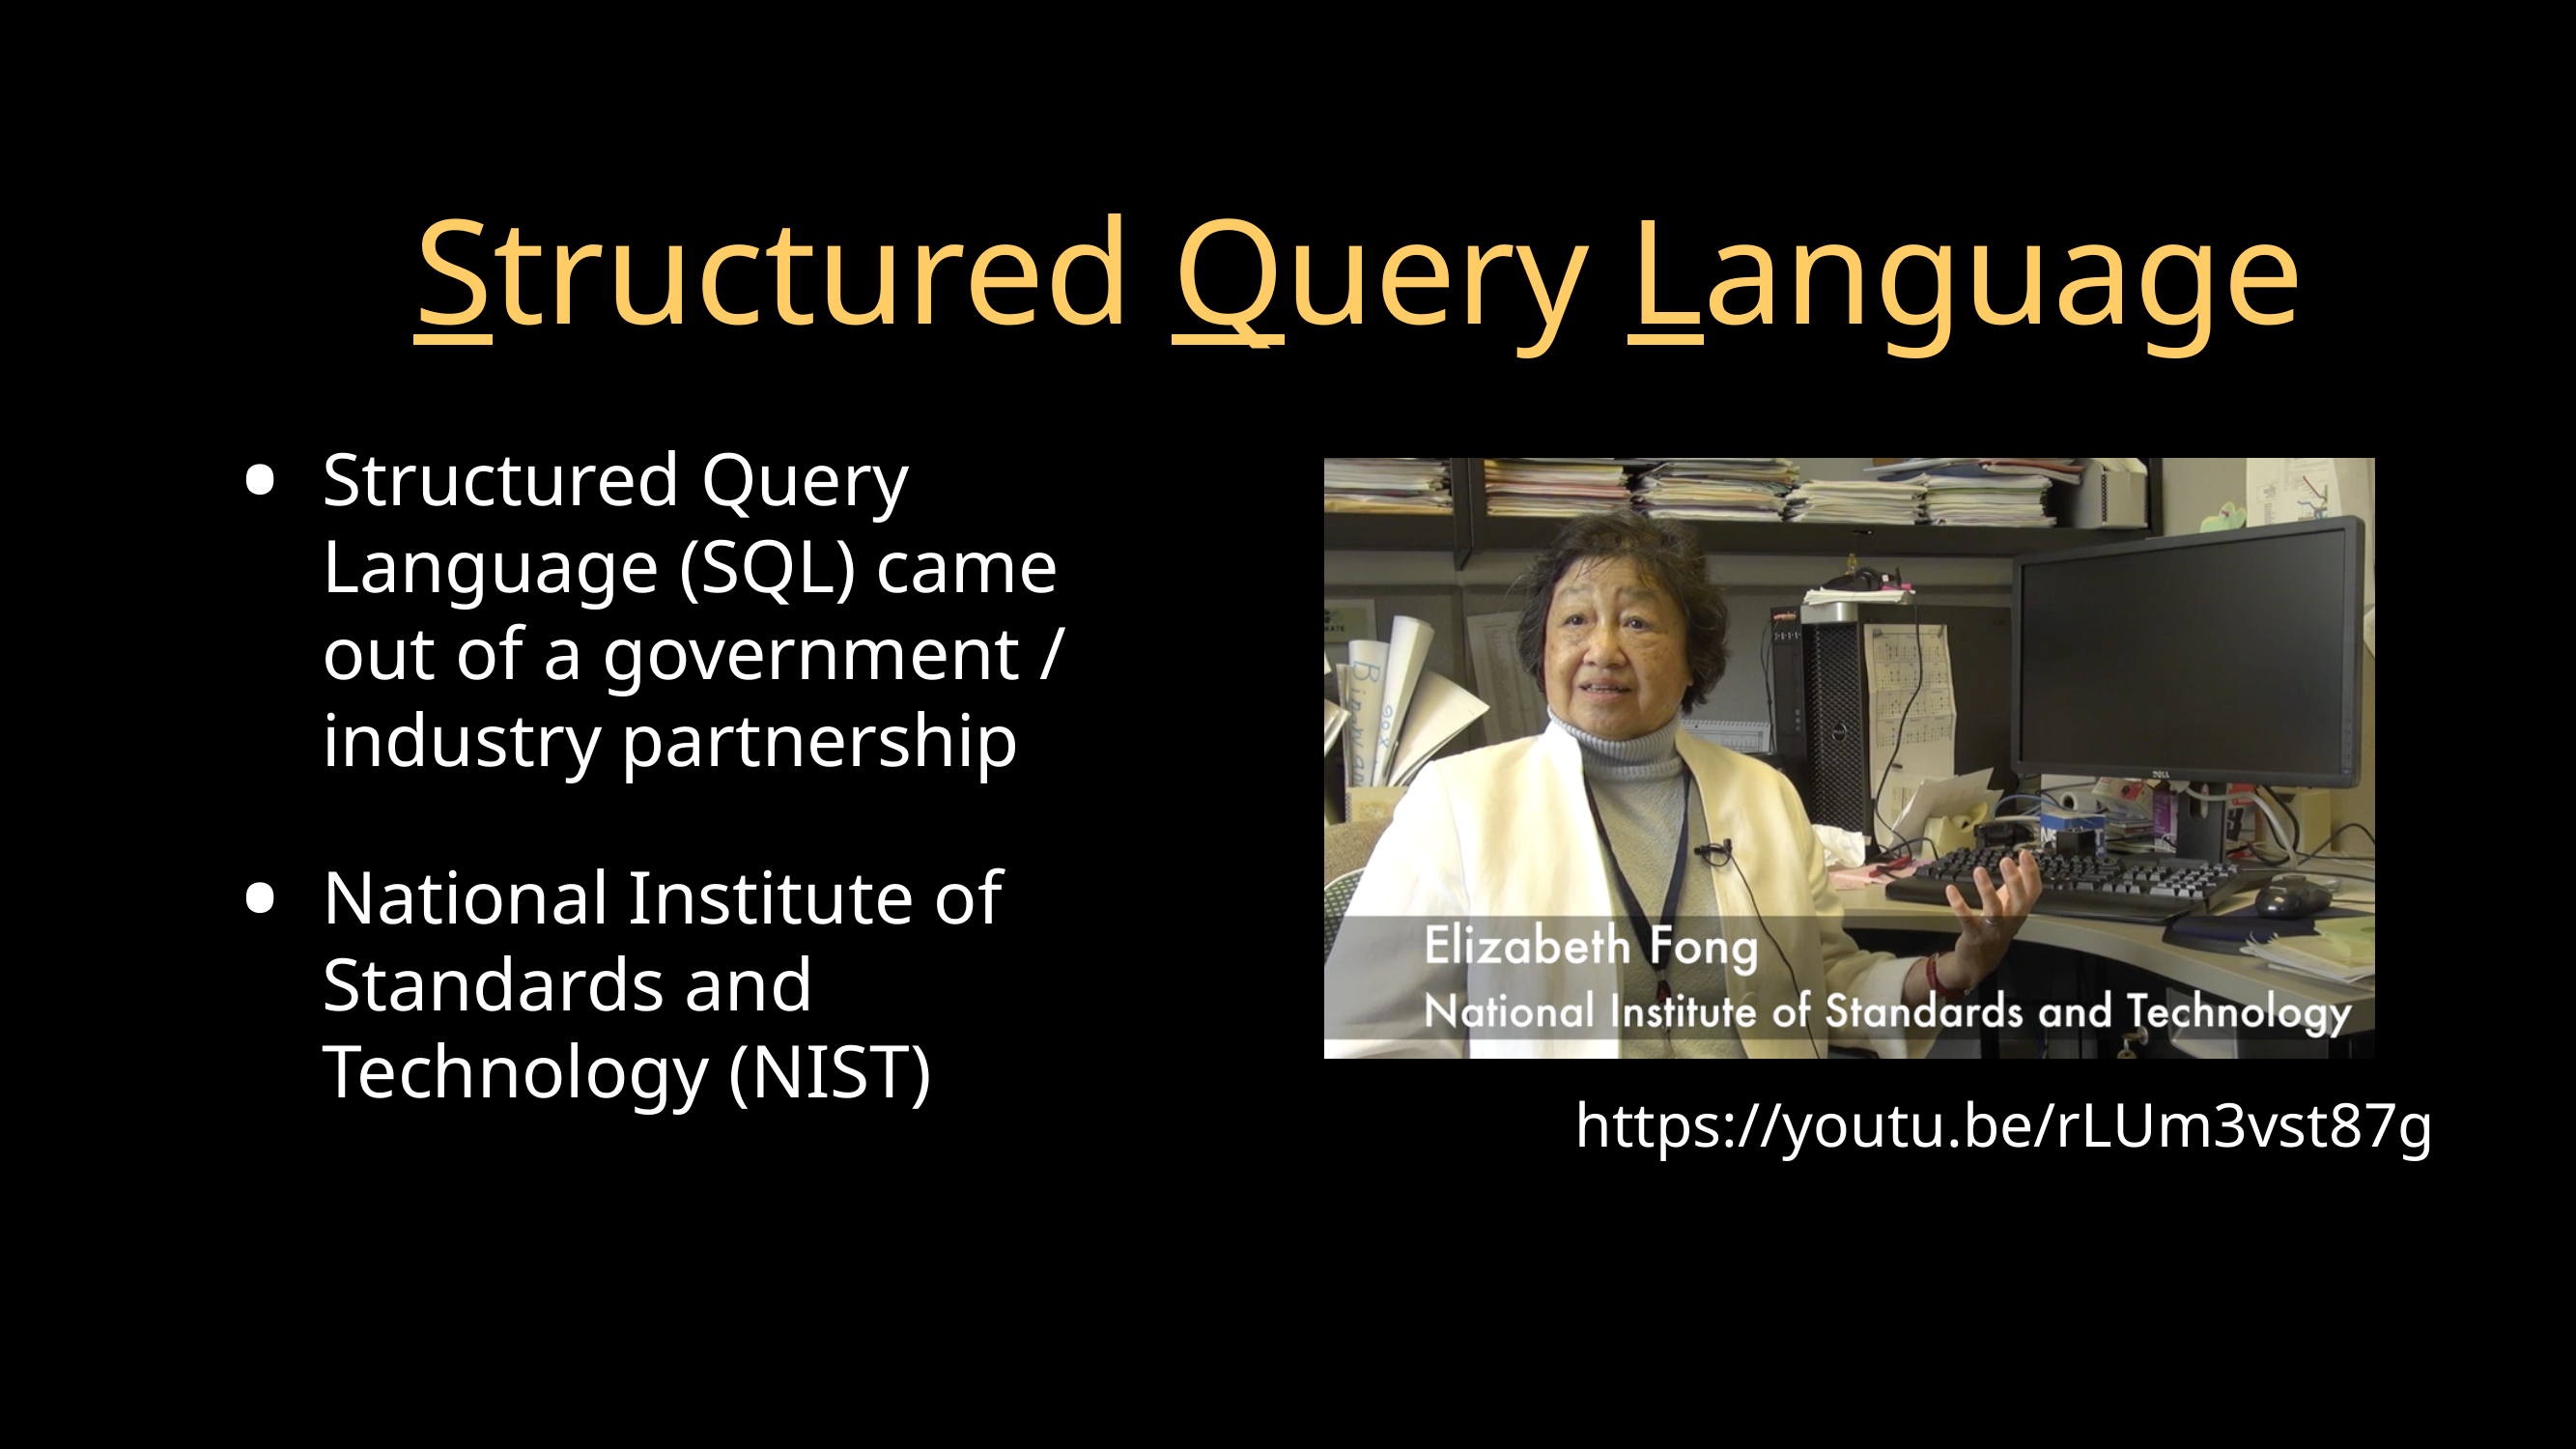

# Structured Query Language
Structured Query Language (SQL) came out of a government / industry partnership
National Institute of Standards and Technology (NIST)
https://youtu.be/rLUm3vst87g